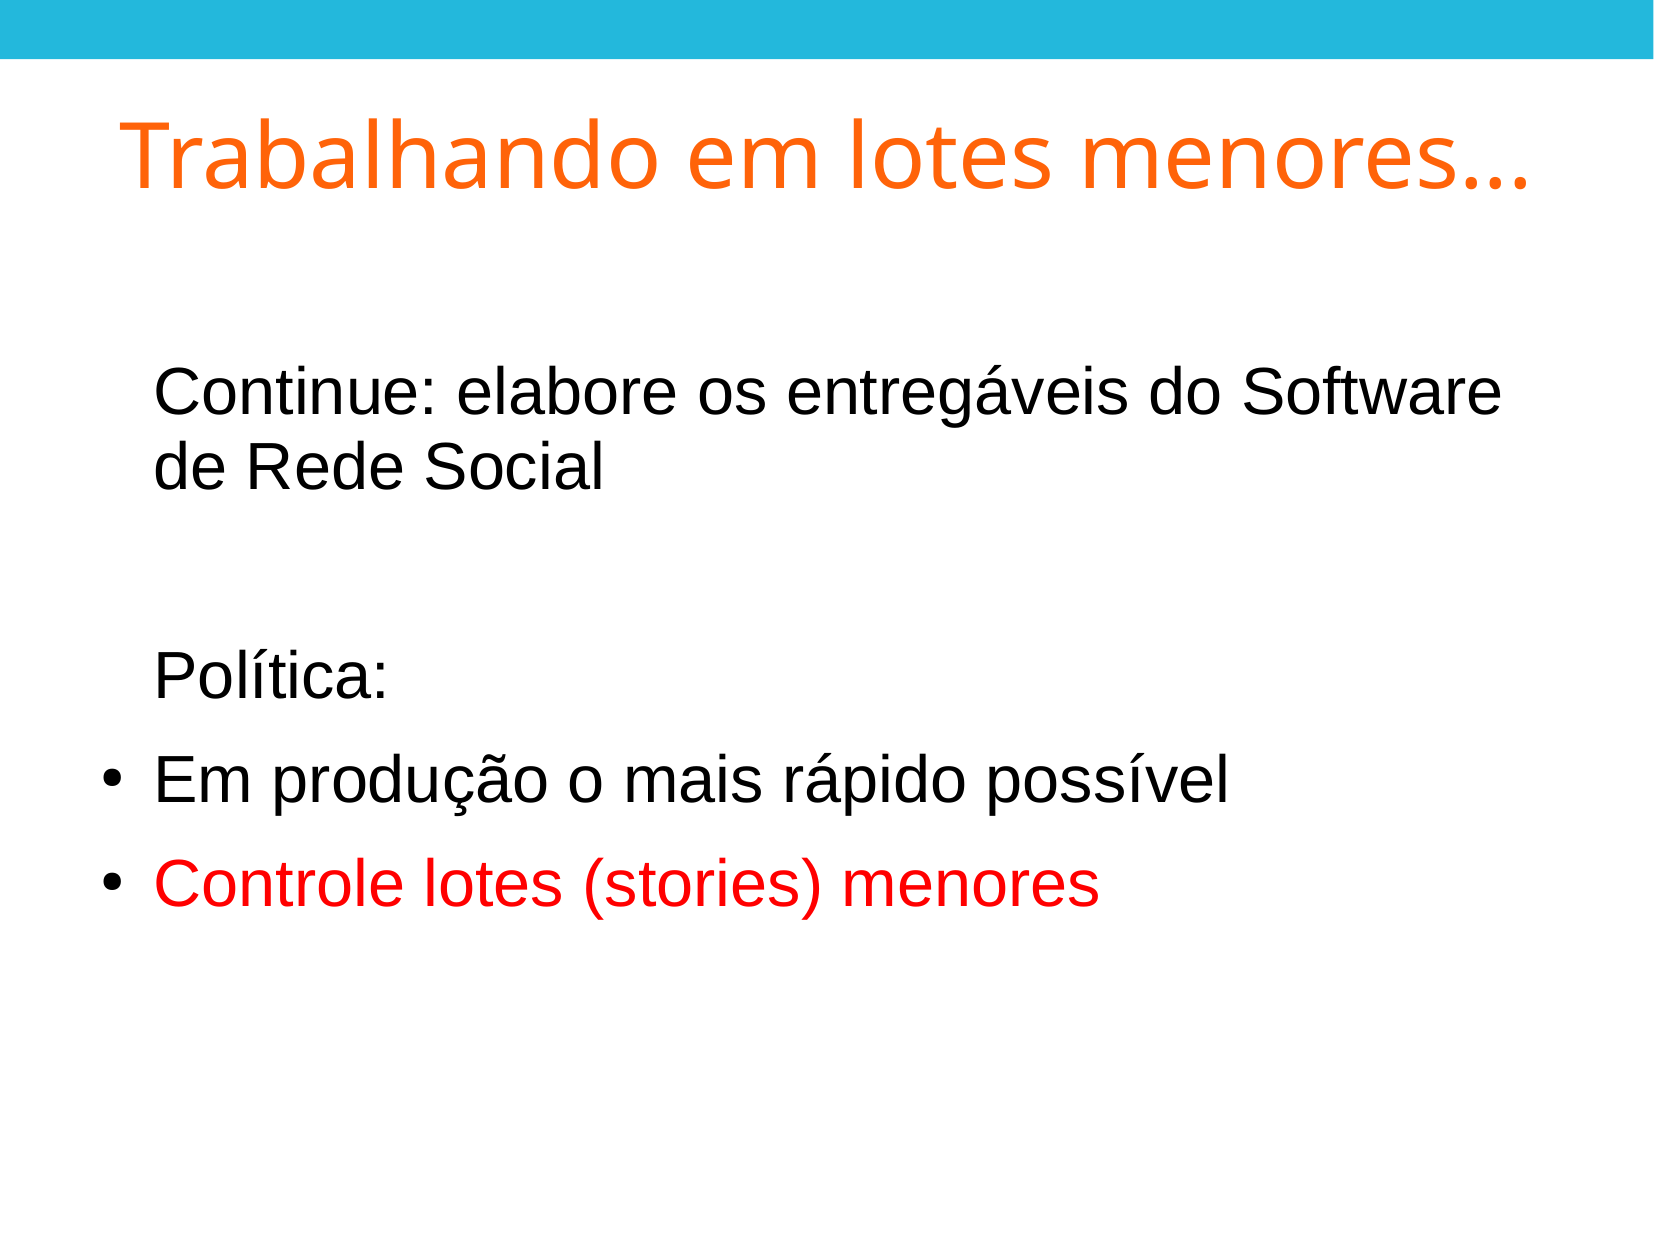

# Trabalhando em lotes menores...
Continue: elabore os entregáveis do Software de Rede Social
Política:
Em produção o mais rápido possível
Controle lotes (stories) menores